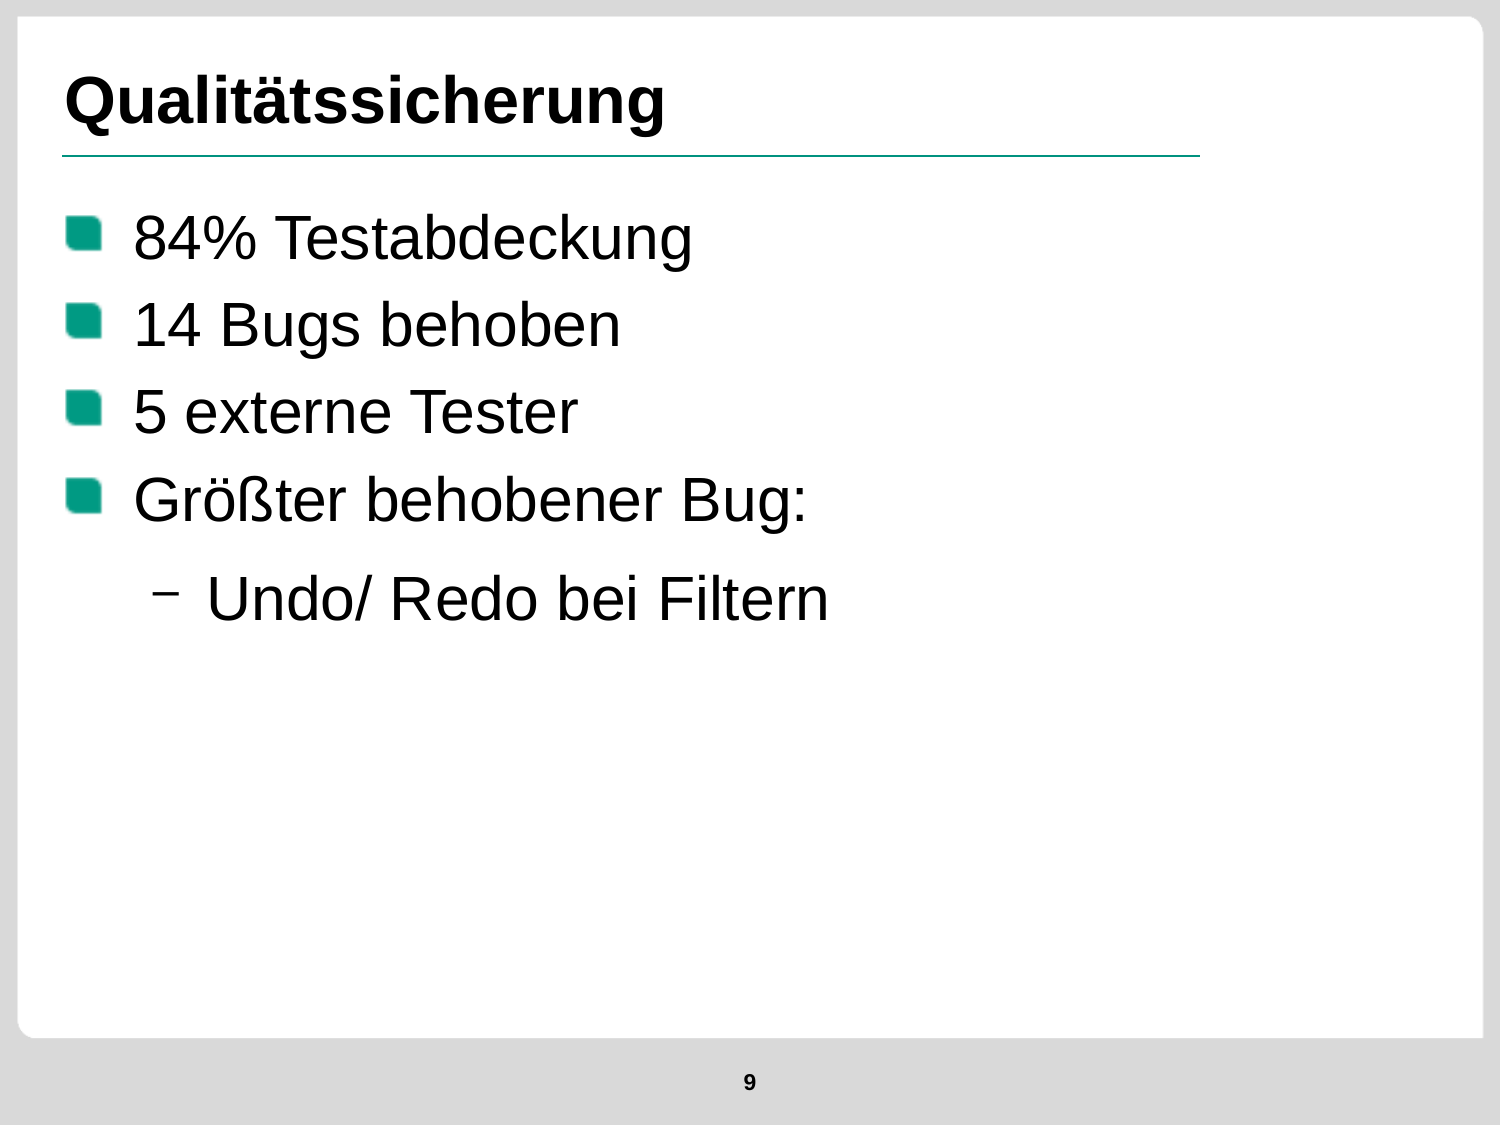

# Qualitätssicherung
 84% Testabdeckung
 14 Bugs behoben
 5 externe Tester
 Größter behobener Bug:
Undo/ Redo bei Filtern